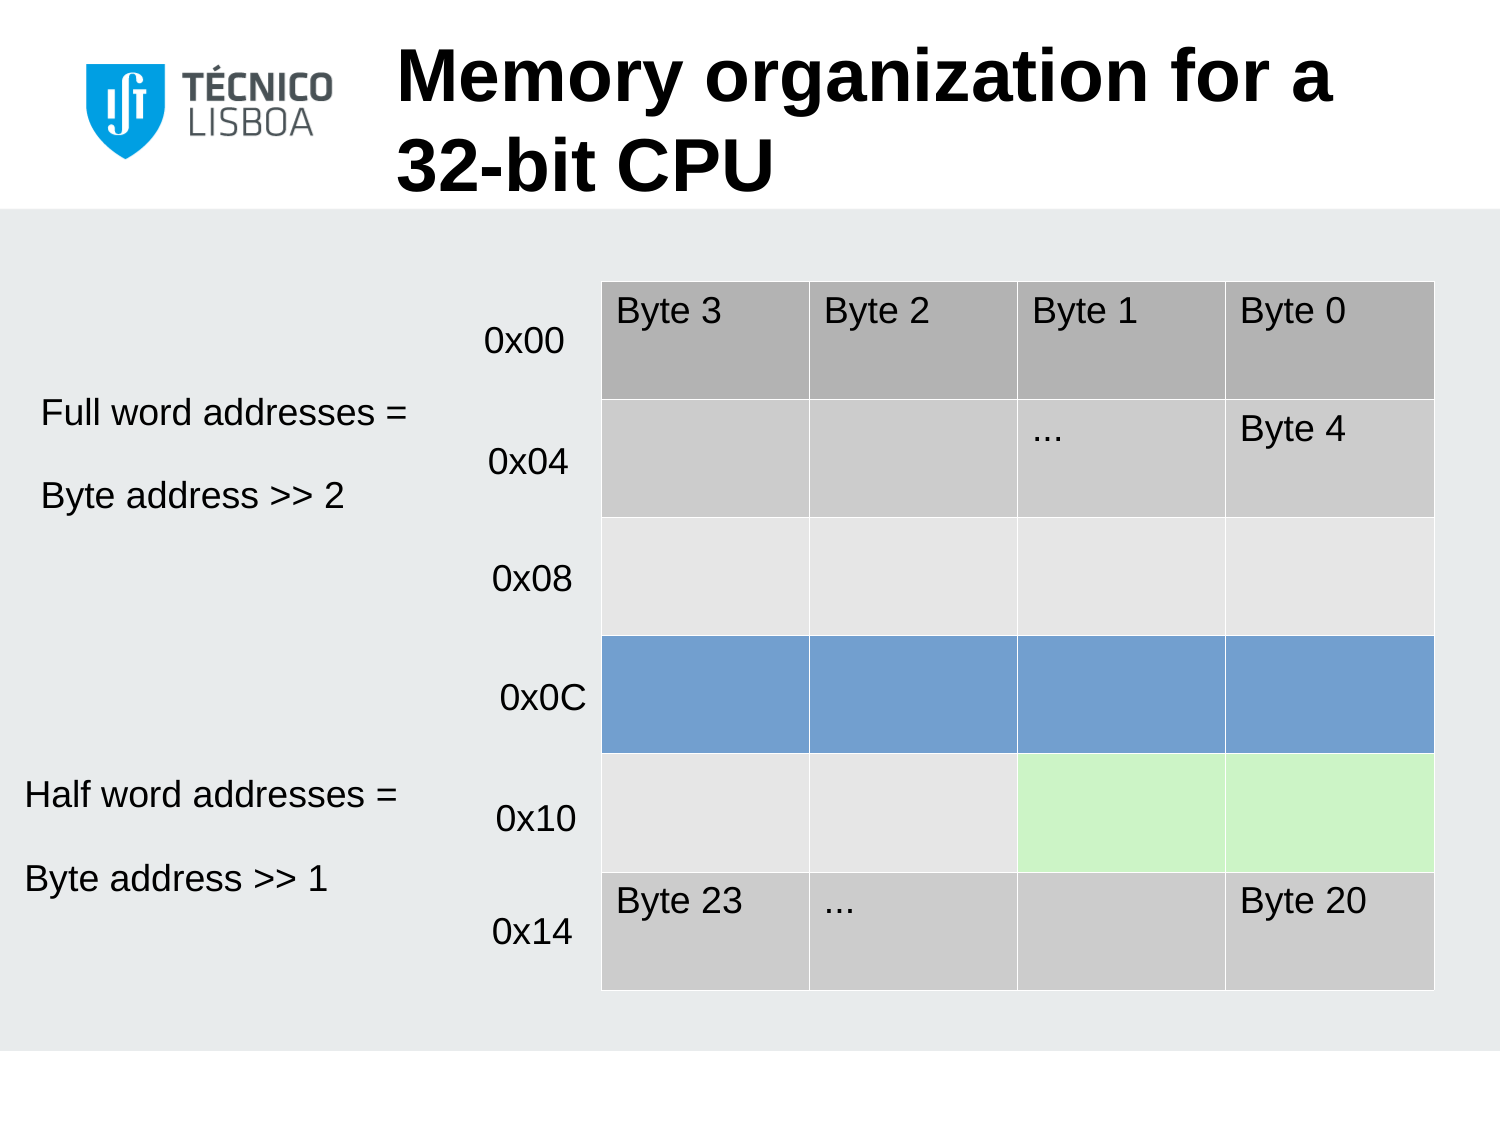

# Memory organization for a 32-bit CPU
| Byte 3 | Byte 2 | Byte 1 | Byte 0 |
| --- | --- | --- | --- |
| | | ... | Byte 4 |
| | | | |
| | | | |
| | | | |
| Byte 23 | ... | | Byte 20 |
0x00
Full word addresses =
Byte address >> 2
0x04
0x08
0x0C
Half word addresses =
Byte address >> 1
0x10
0x14